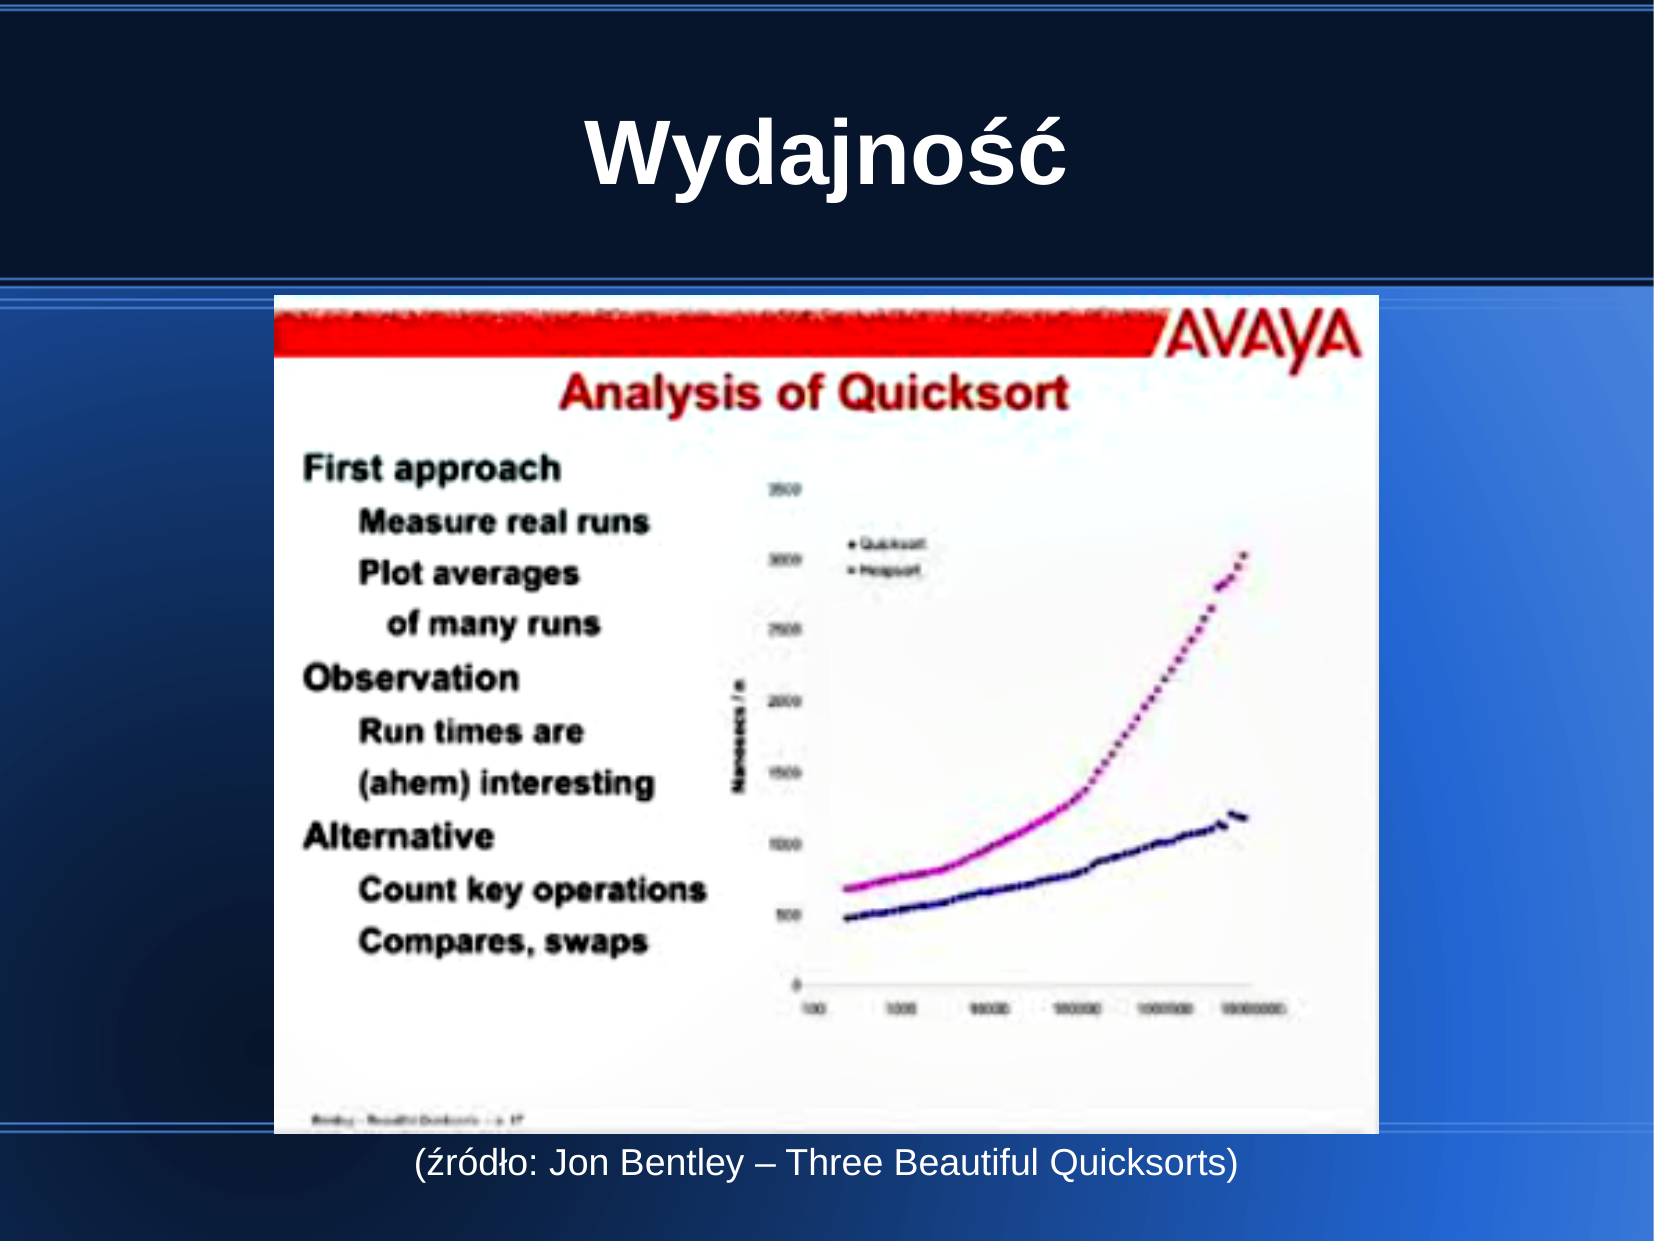

# Wydajność
(źródło: Jon Bentley – Three Beautiful Quicksorts)